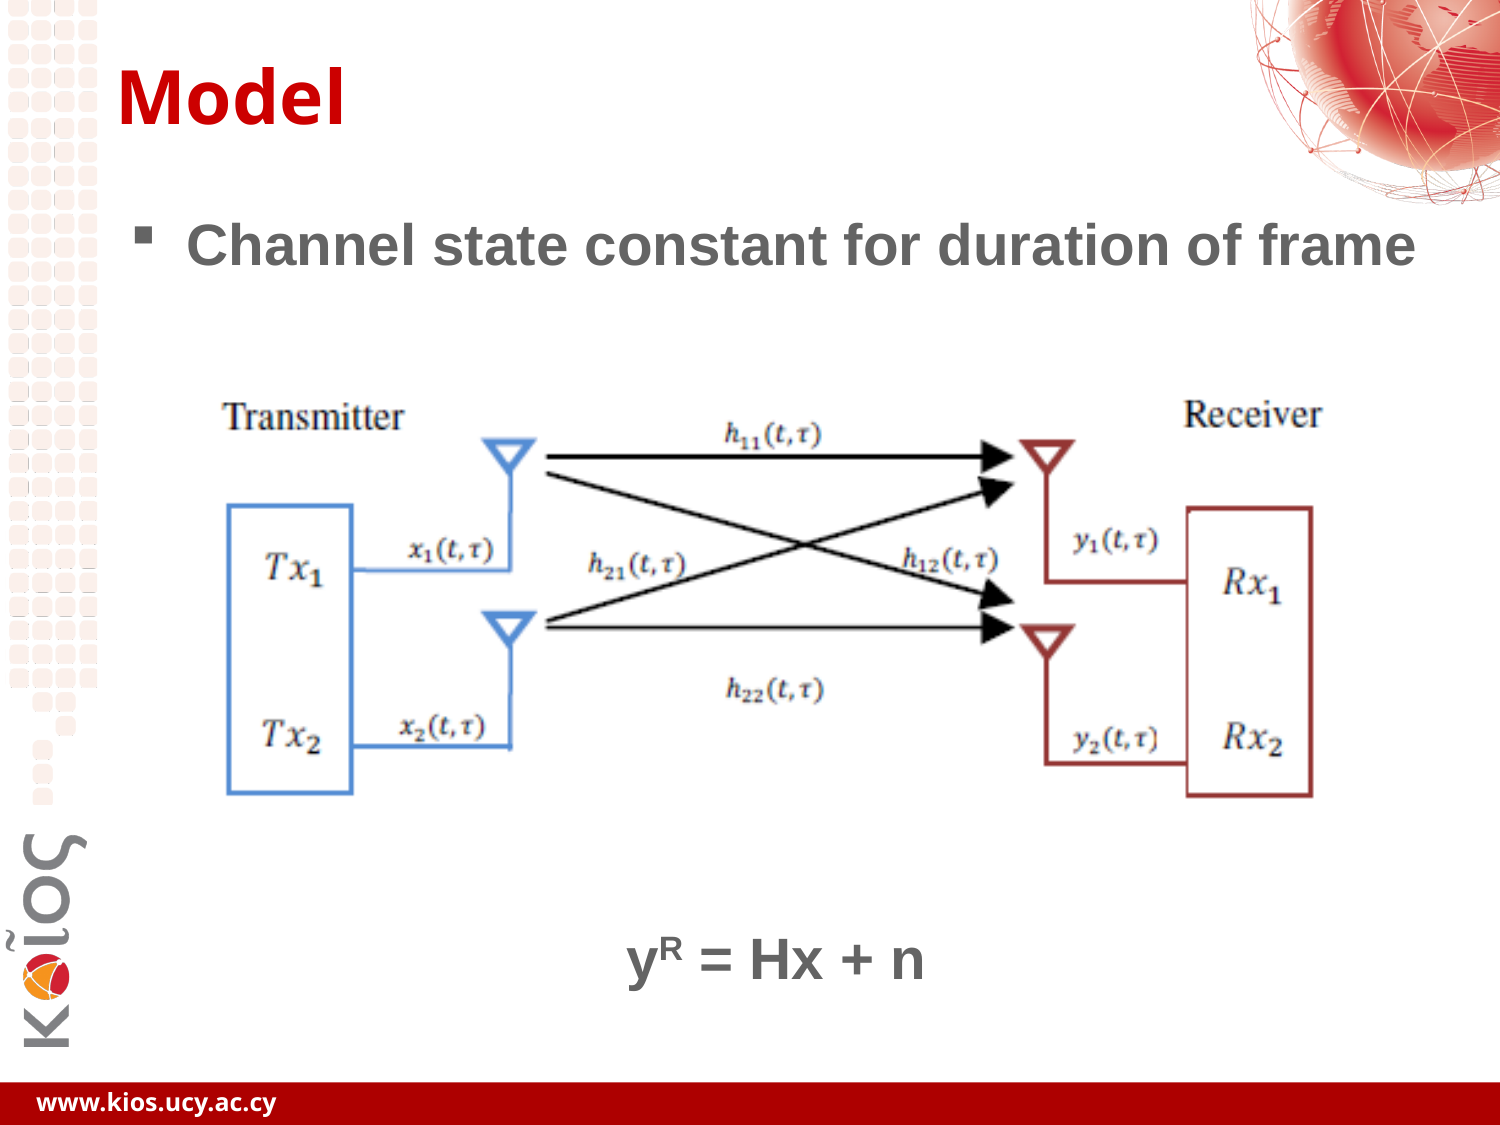

# Model
Channel state constant for duration of frame
yR = Hx + n